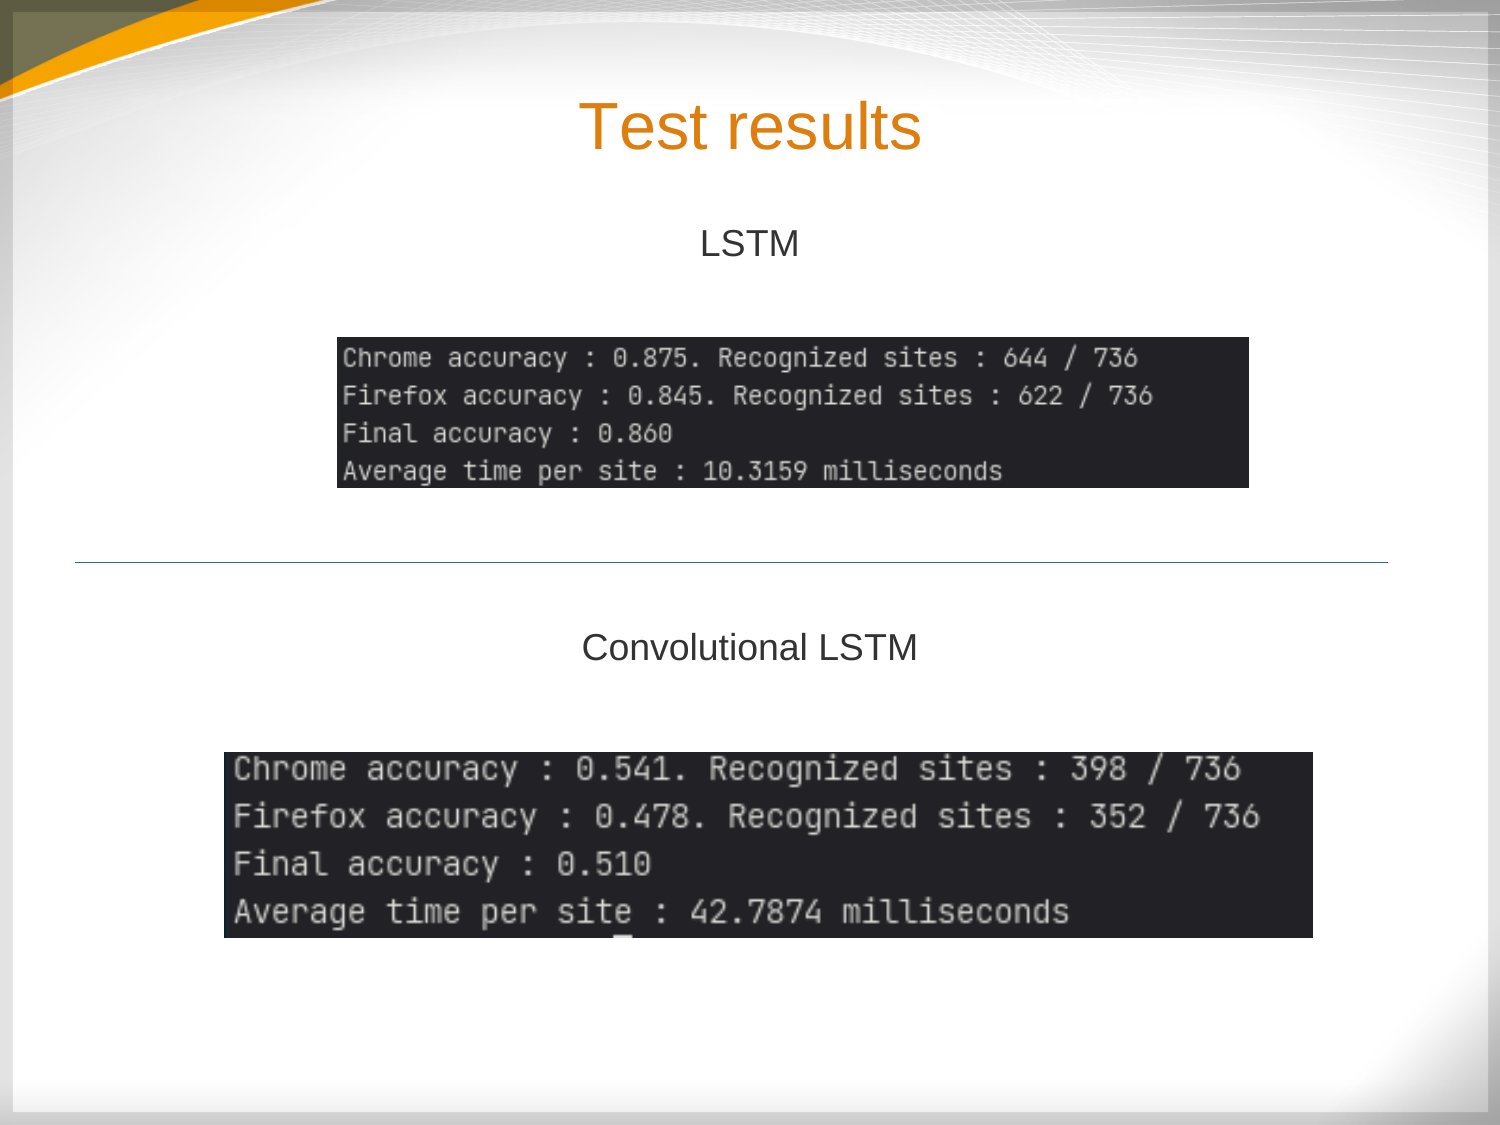

Test results
LSTM
Рисунок 6. Анализируемый дамп трафика проткола MQTT
Convolutional LSTM